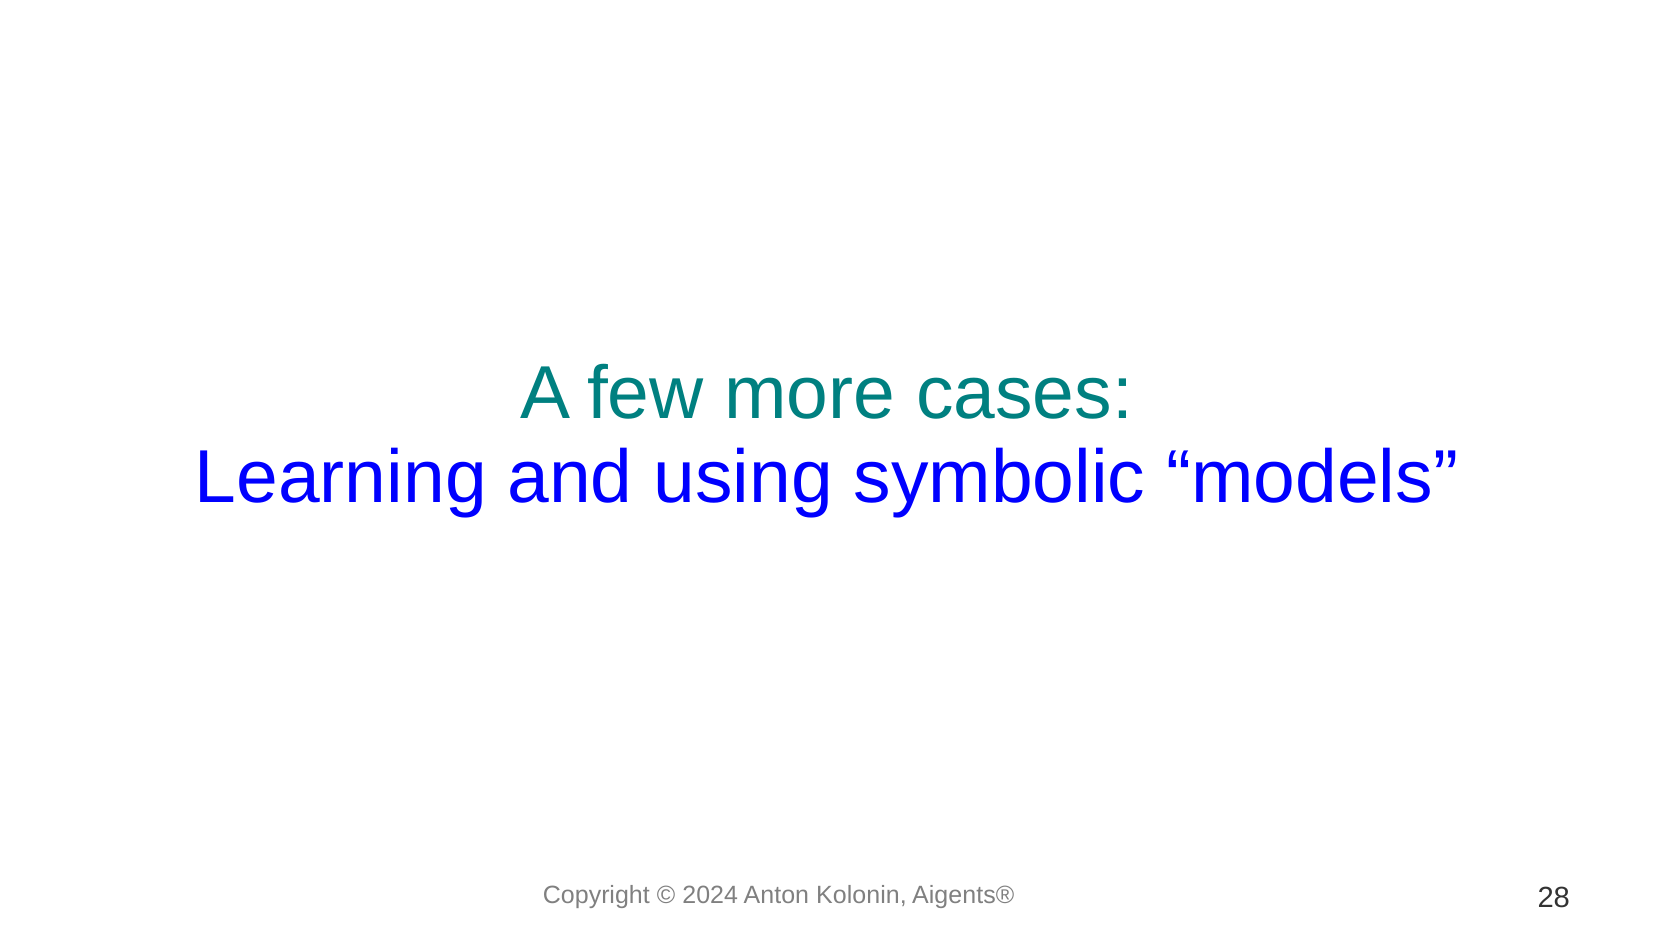

A few more cases:
Learning and using symbolic “models”
Copyright © 2024 Anton Kolonin, Aigents®
28